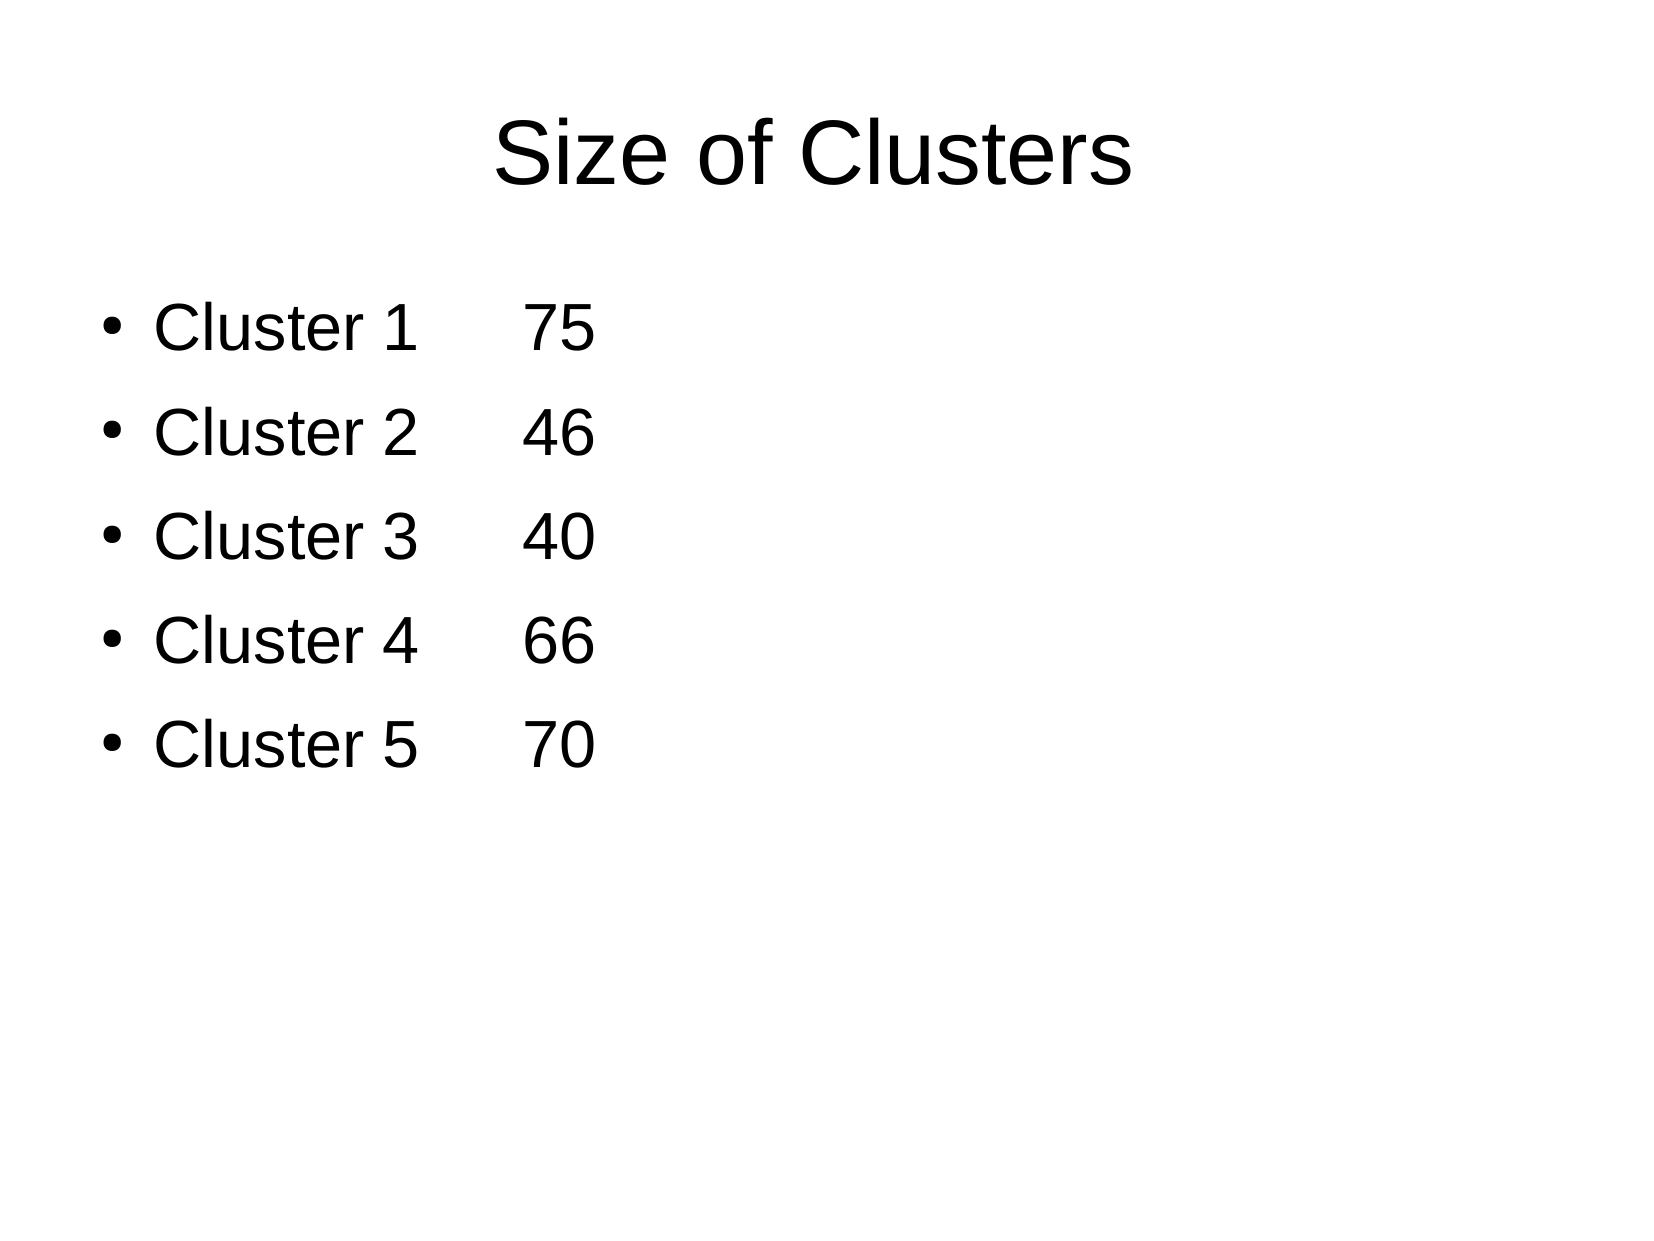

# Size of Clusters
Cluster 1		75
Cluster 2		46
Cluster 3		40
Cluster 4		66
Cluster 5		70